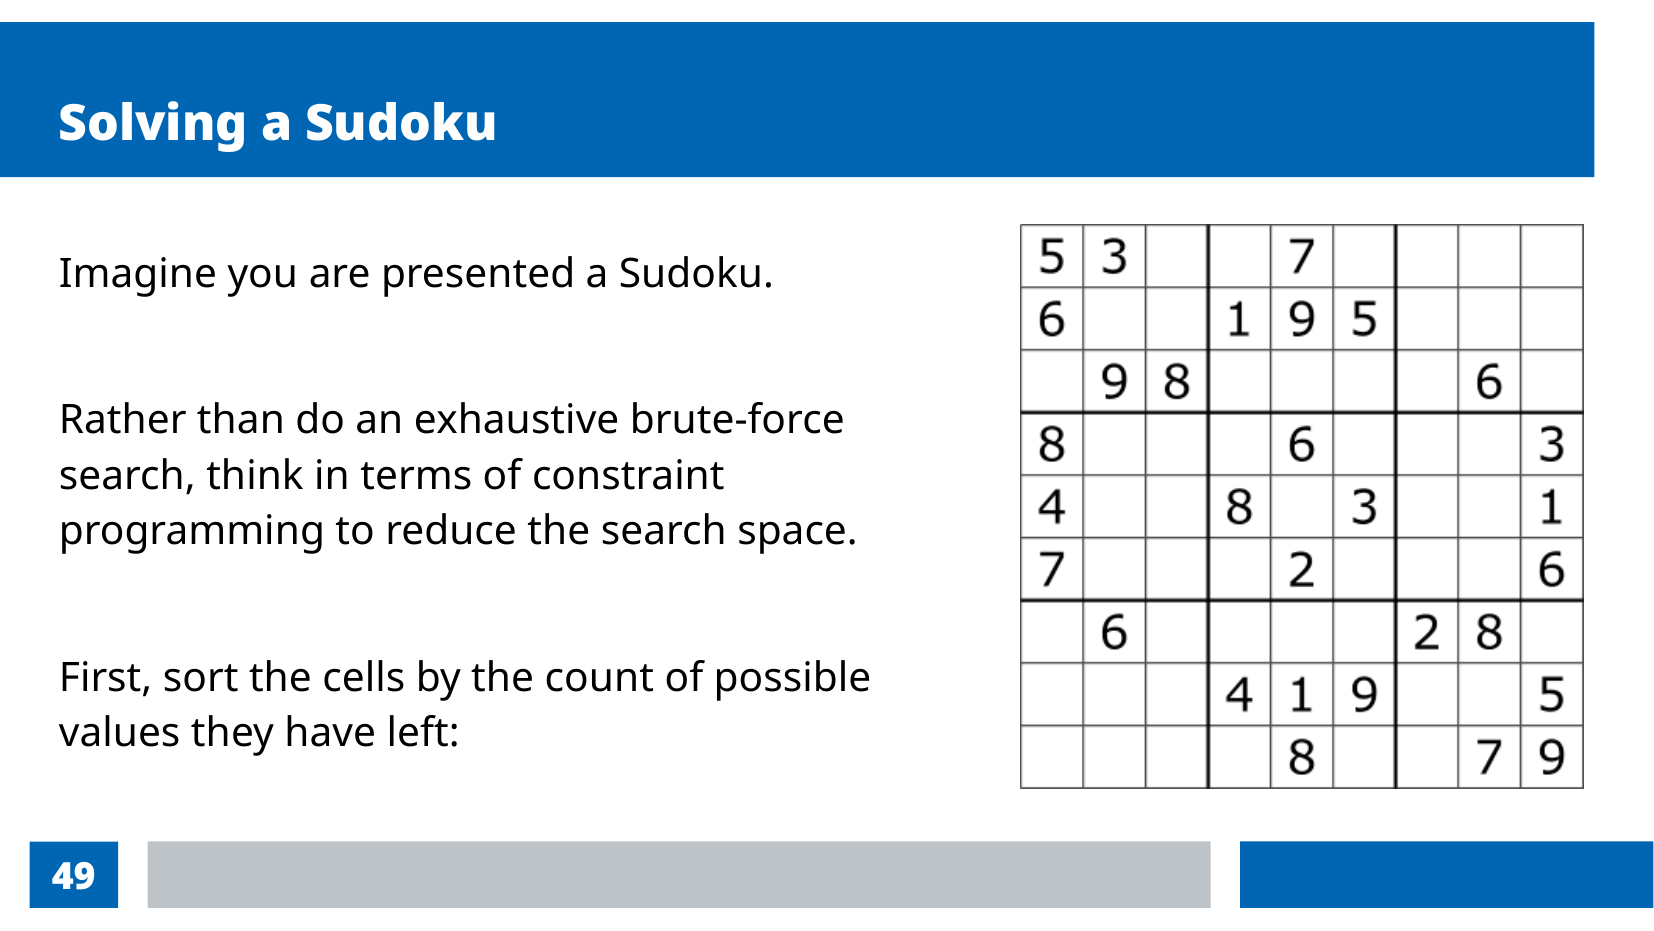

# Solving a Sudoku
Imagine you are presented a Sudoku.
Rather than do an exhaustive brute-force search, think in terms of constraint programming to reduce the search space.
First, sort the cells by the count of possible values they have left:
49